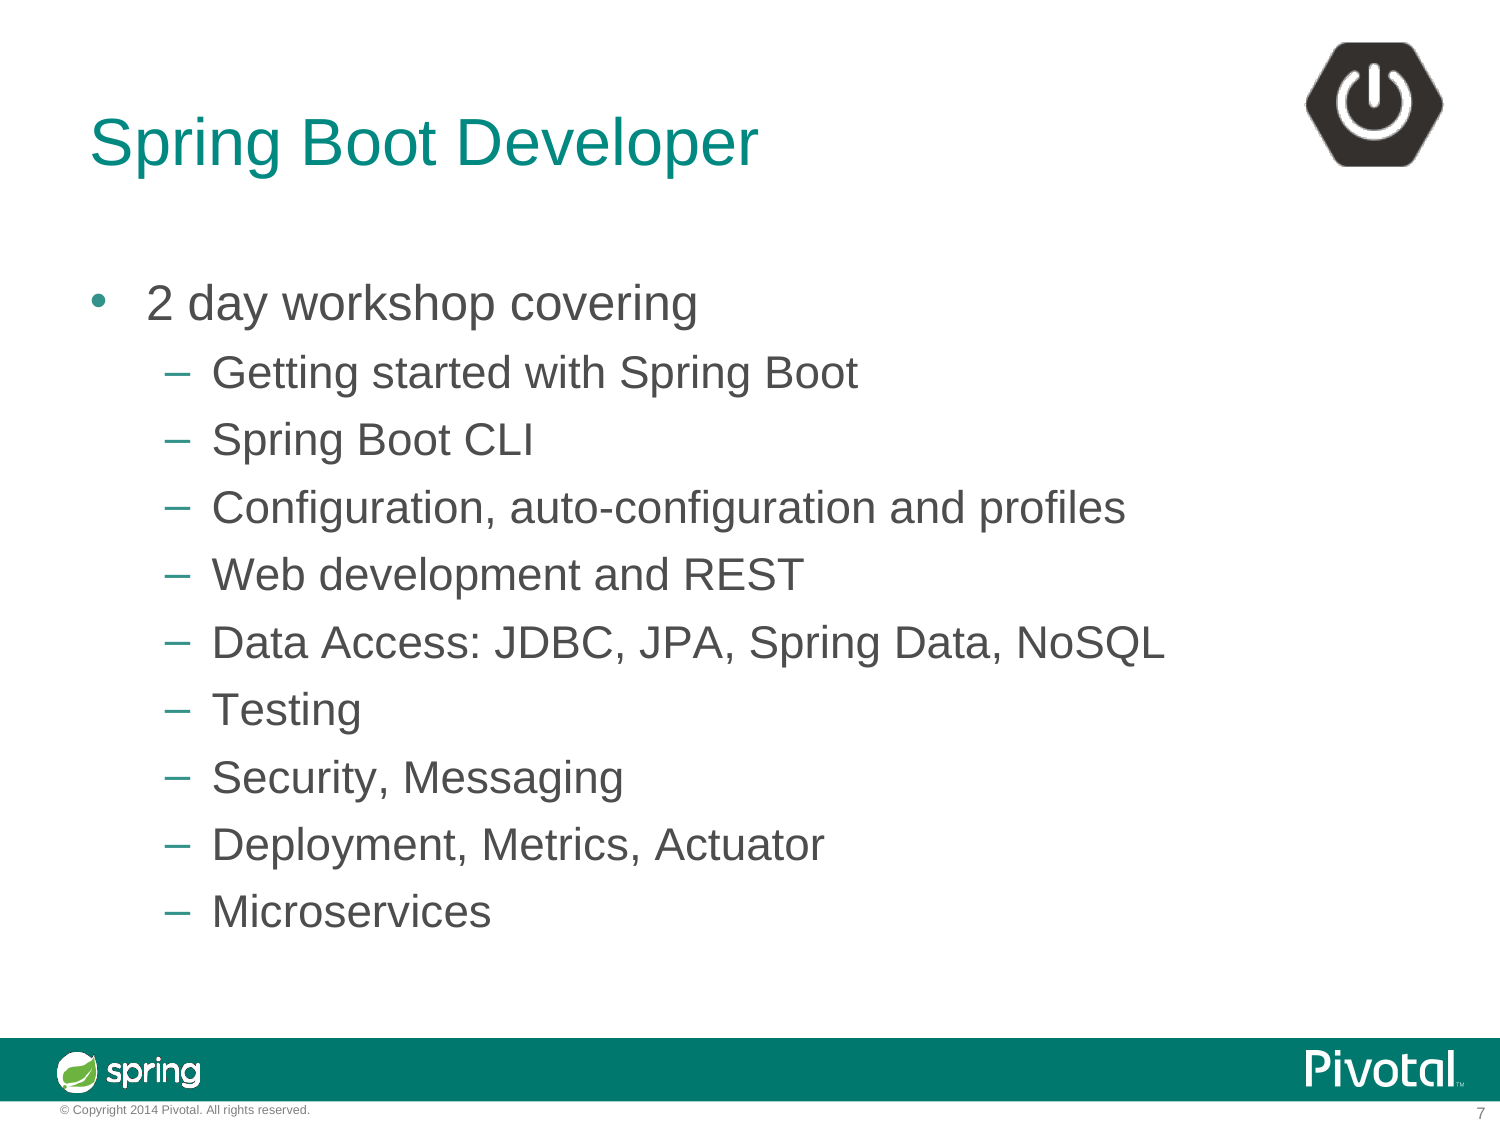

# Spring Boot Developer
2 day workshop covering
Getting started with Spring Boot
Spring Boot CLI
Configuration, auto-configuration and profiles
Web development and REST
Data Access: JDBC, JPA, Spring Data, NoSQL
Testing
Security, Messaging
Deployment, Metrics, Actuator
Microservices